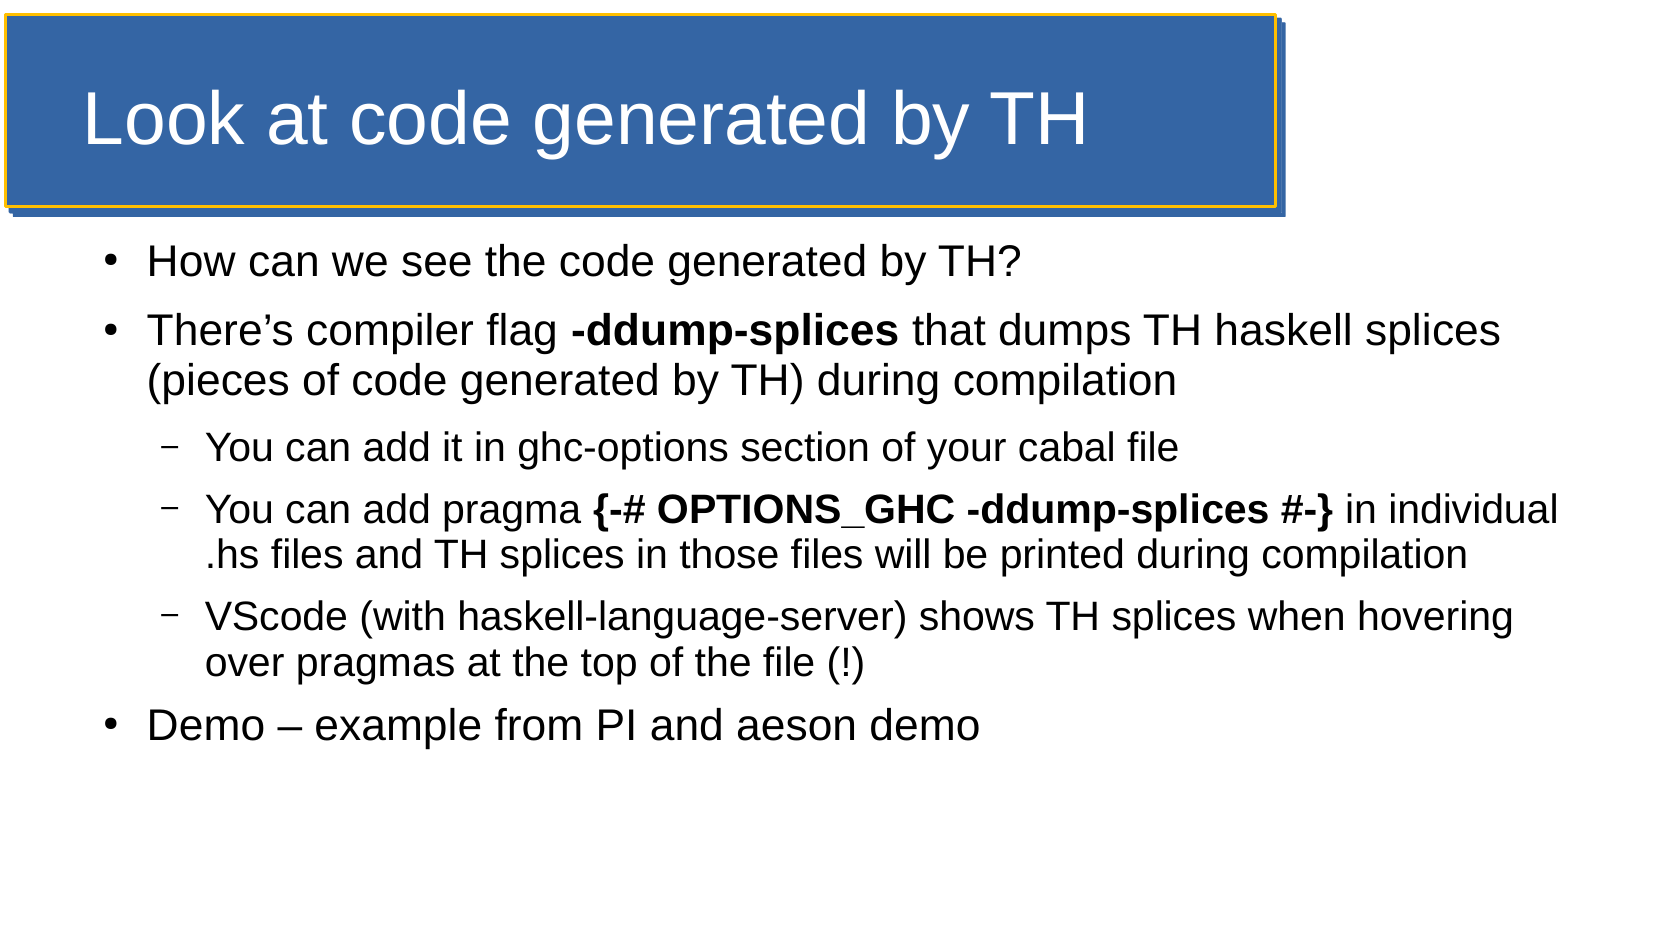

# Look at code generated by TH
How can we see the code generated by TH?
There’s compiler flag -ddump-splices that dumps TH haskell splices (pieces of code generated by TH) during compilation
You can add it in ghc-options section of your cabal file
You can add pragma {-# OPTIONS_GHC -ddump-splices #-} in individual .hs files and TH splices in those files will be printed during compilation
VScode (with haskell-language-server) shows TH splices when hovering over pragmas at the top of the file (!)
Demo – example from PI and aeson demo